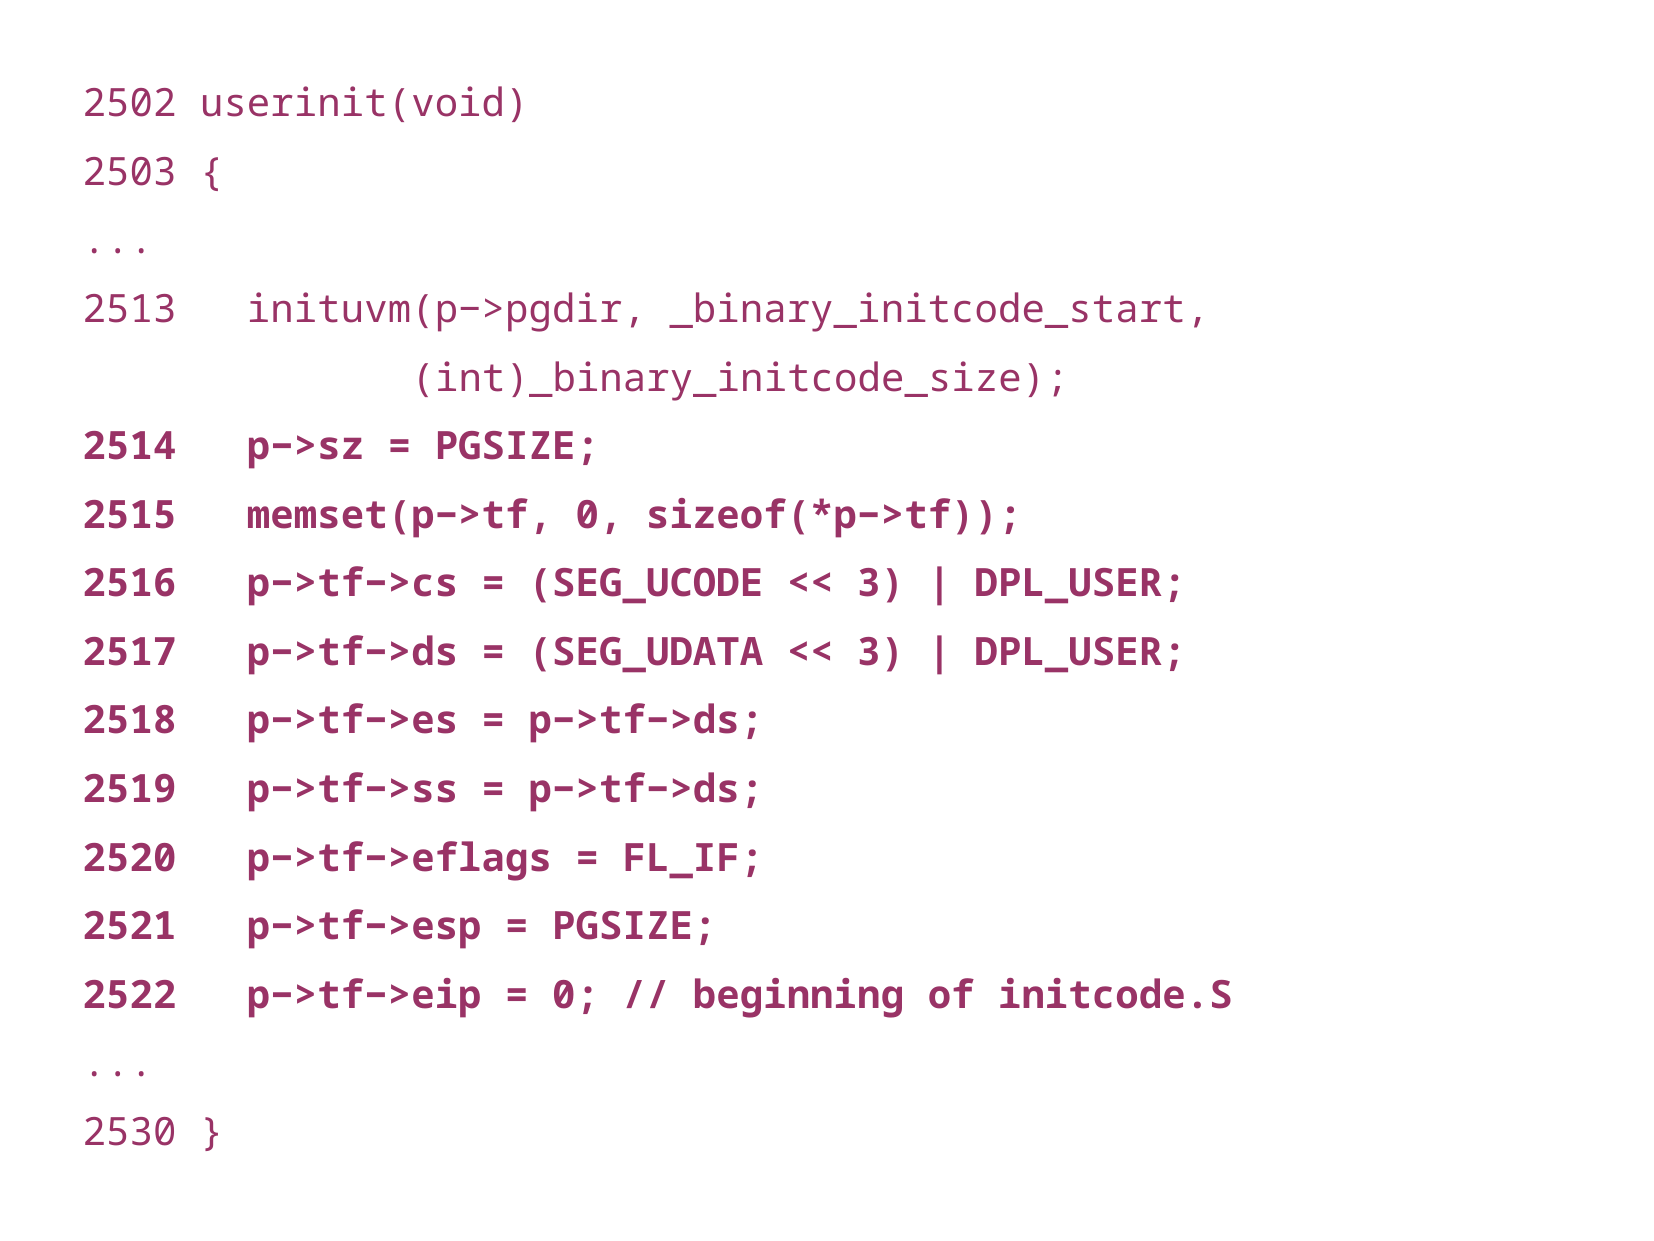

# 2502 userinit(void)
2503 {
...
2513 inituvm(p−>pgdir, _binary_initcode_start,
 (int)_binary_initcode_size);
2514 p−>sz = PGSIZE;
2515 memset(p−>tf, 0, sizeof(*p−>tf));
2516 p−>tf−>cs = (SEG_UCODE << 3) | DPL_USER;
2517 p−>tf−>ds = (SEG_UDATA << 3) | DPL_USER;
2518 p−>tf−>es = p−>tf−>ds;
2519 p−>tf−>ss = p−>tf−>ds;
2520 p−>tf−>eflags = FL_IF;
2521 p−>tf−>esp = PGSIZE;
2522 p−>tf−>eip = 0; // beginning of initcode.S
...
2530 }